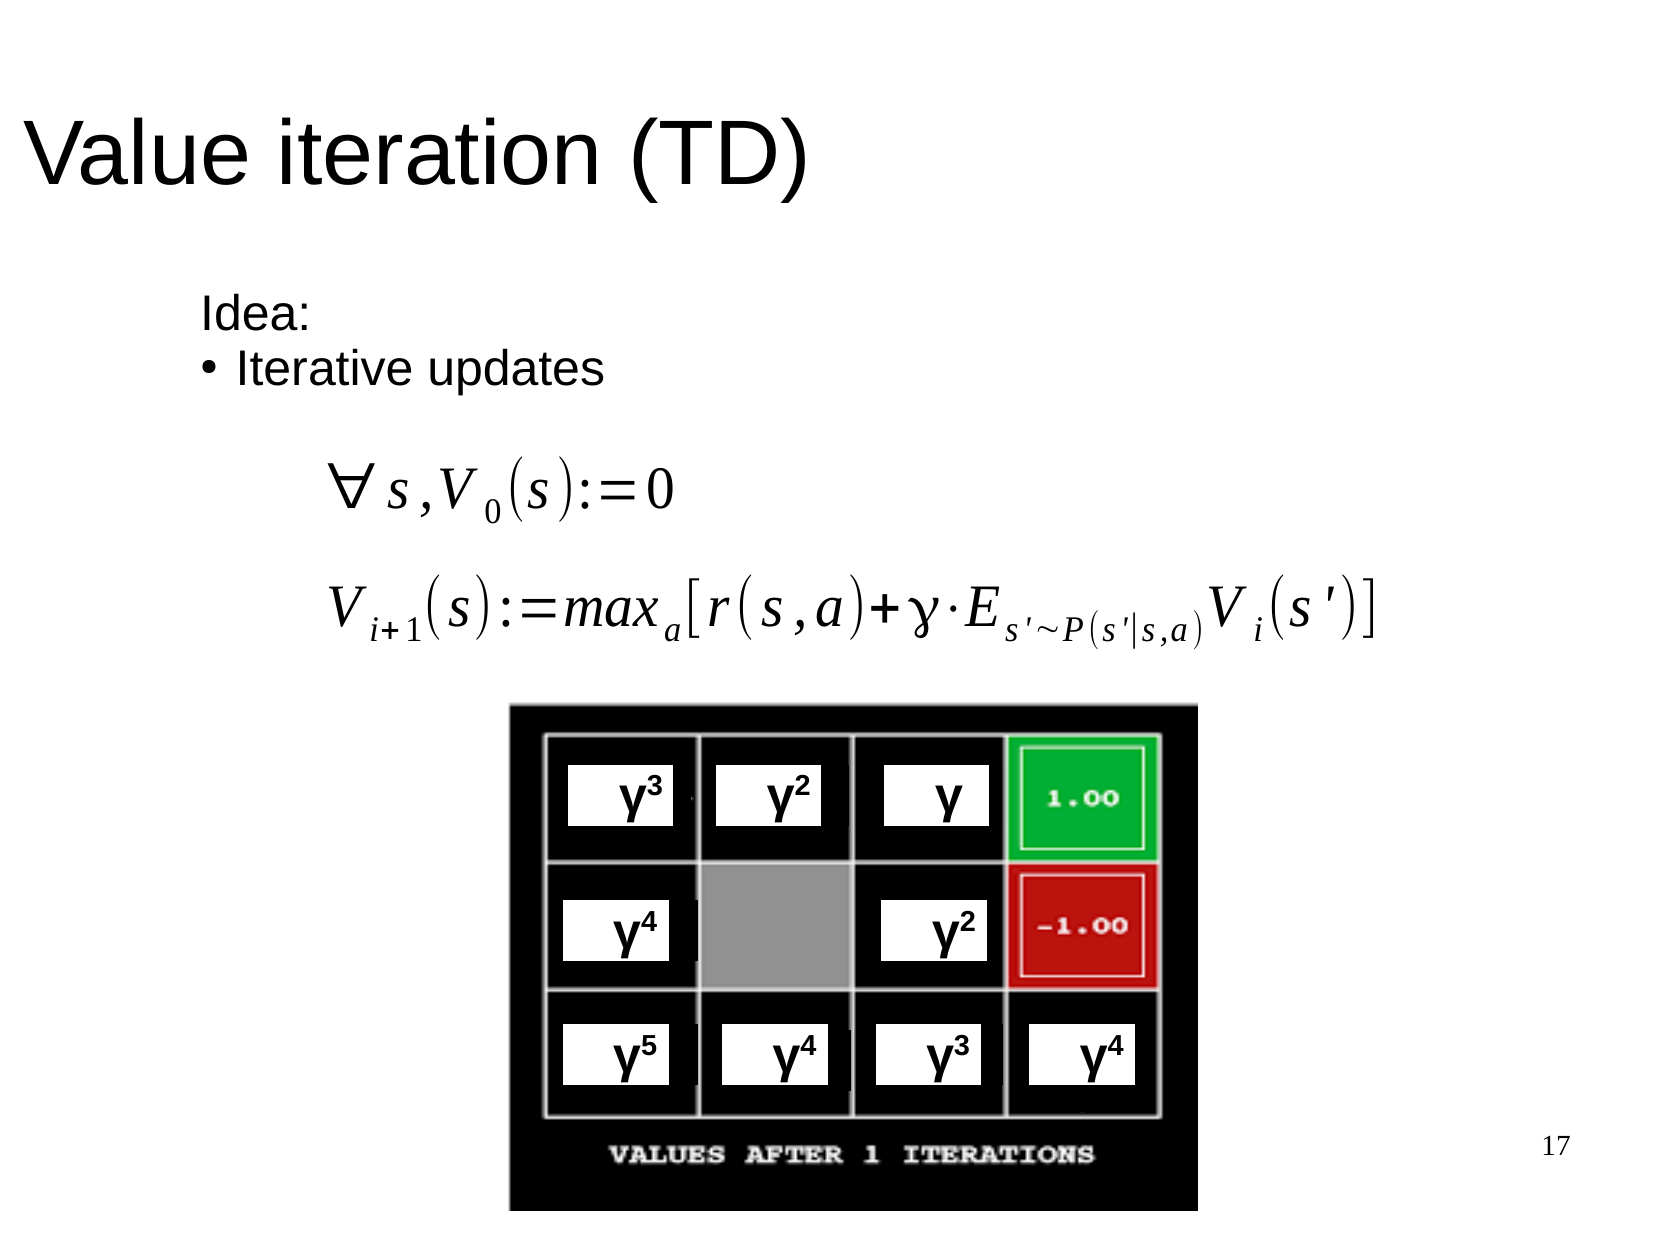

# Value iteration (TD)
Idea:
Iterative updates
γ3
γ2
γ
γ4
γ2
γ5
γ4
γ3
γ4
17